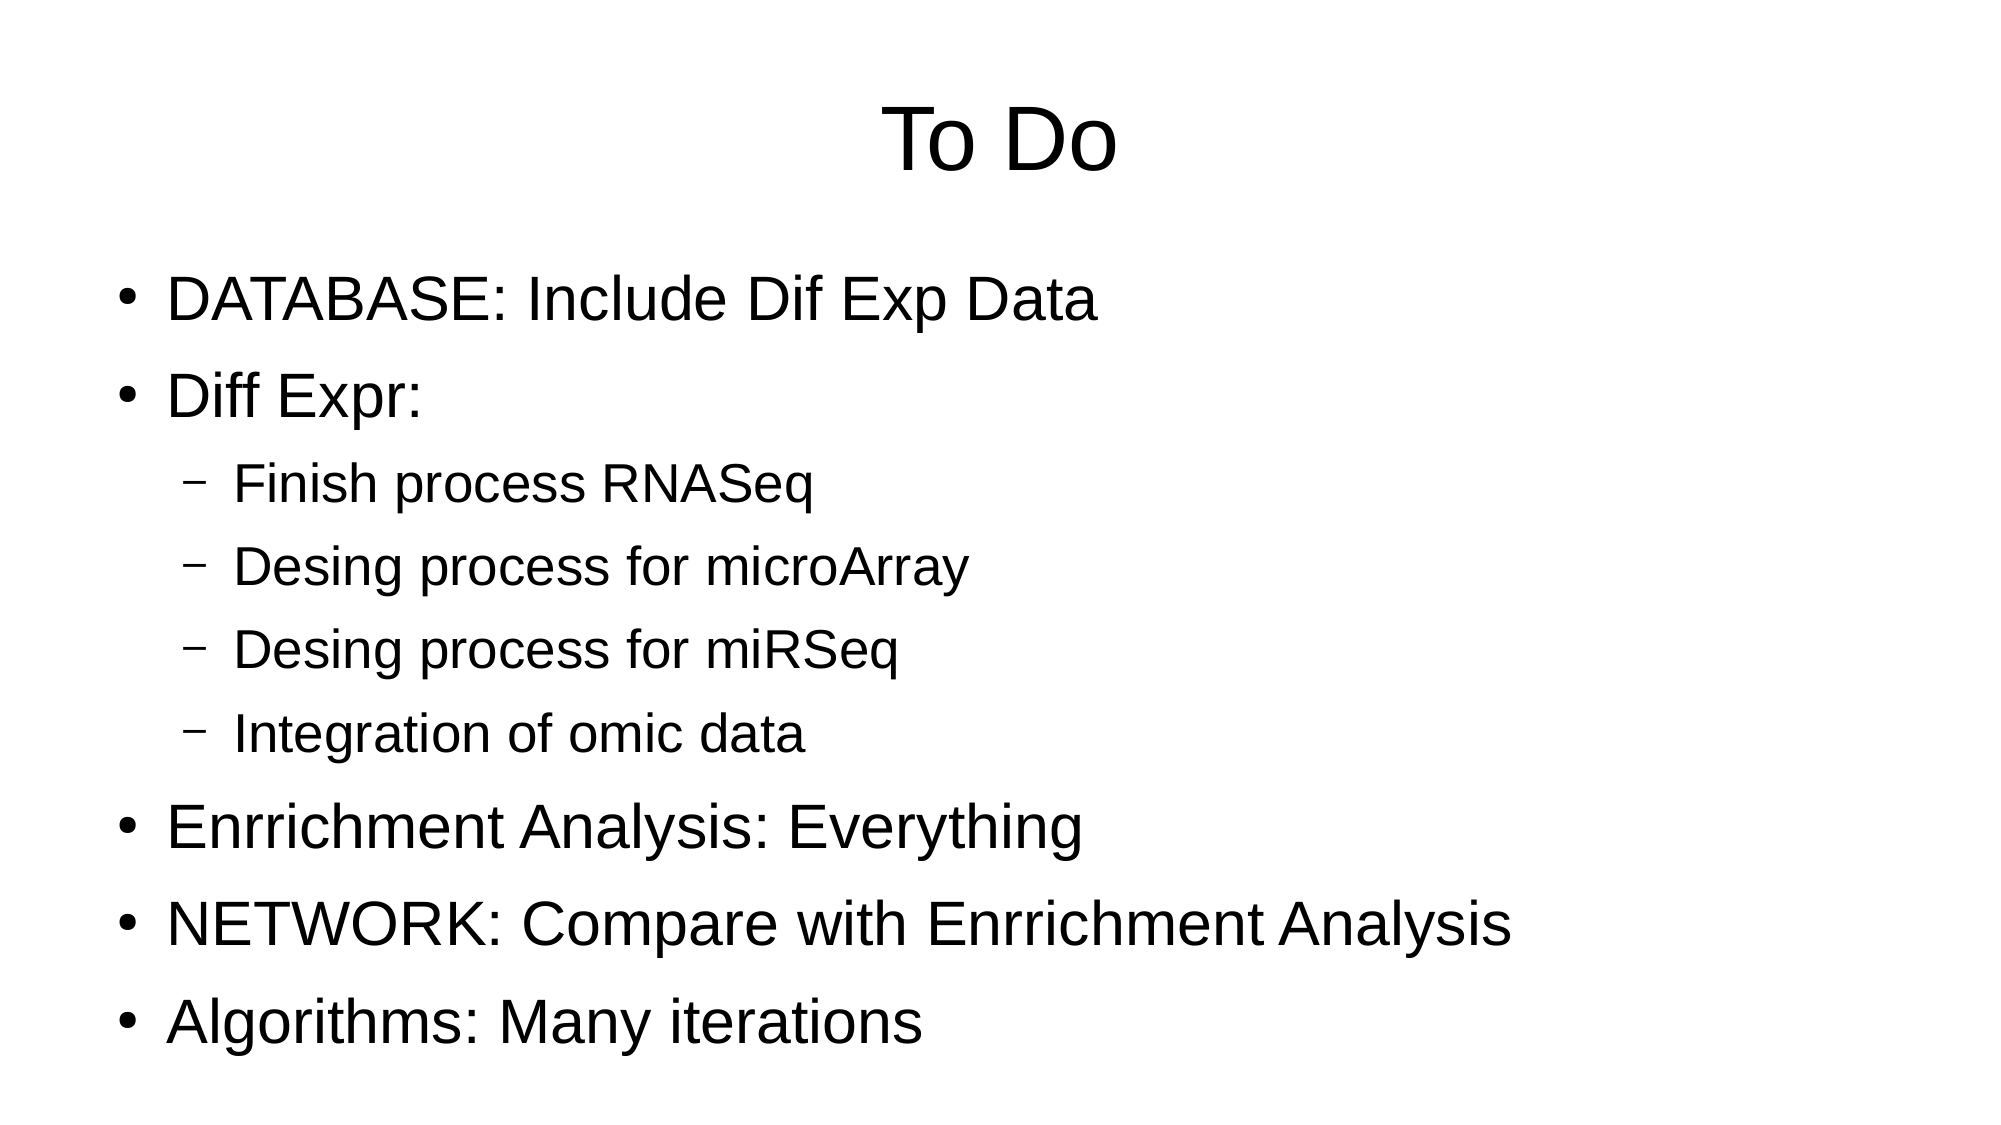

# To Do
DATABASE: Include Dif Exp Data
Diff Expr:
Finish process RNASeq
Desing process for microArray
Desing process for miRSeq
Integration of omic data
Enrrichment Analysis: Everything
NETWORK: Compare with Enrrichment Analysis
Algorithms: Many iterations